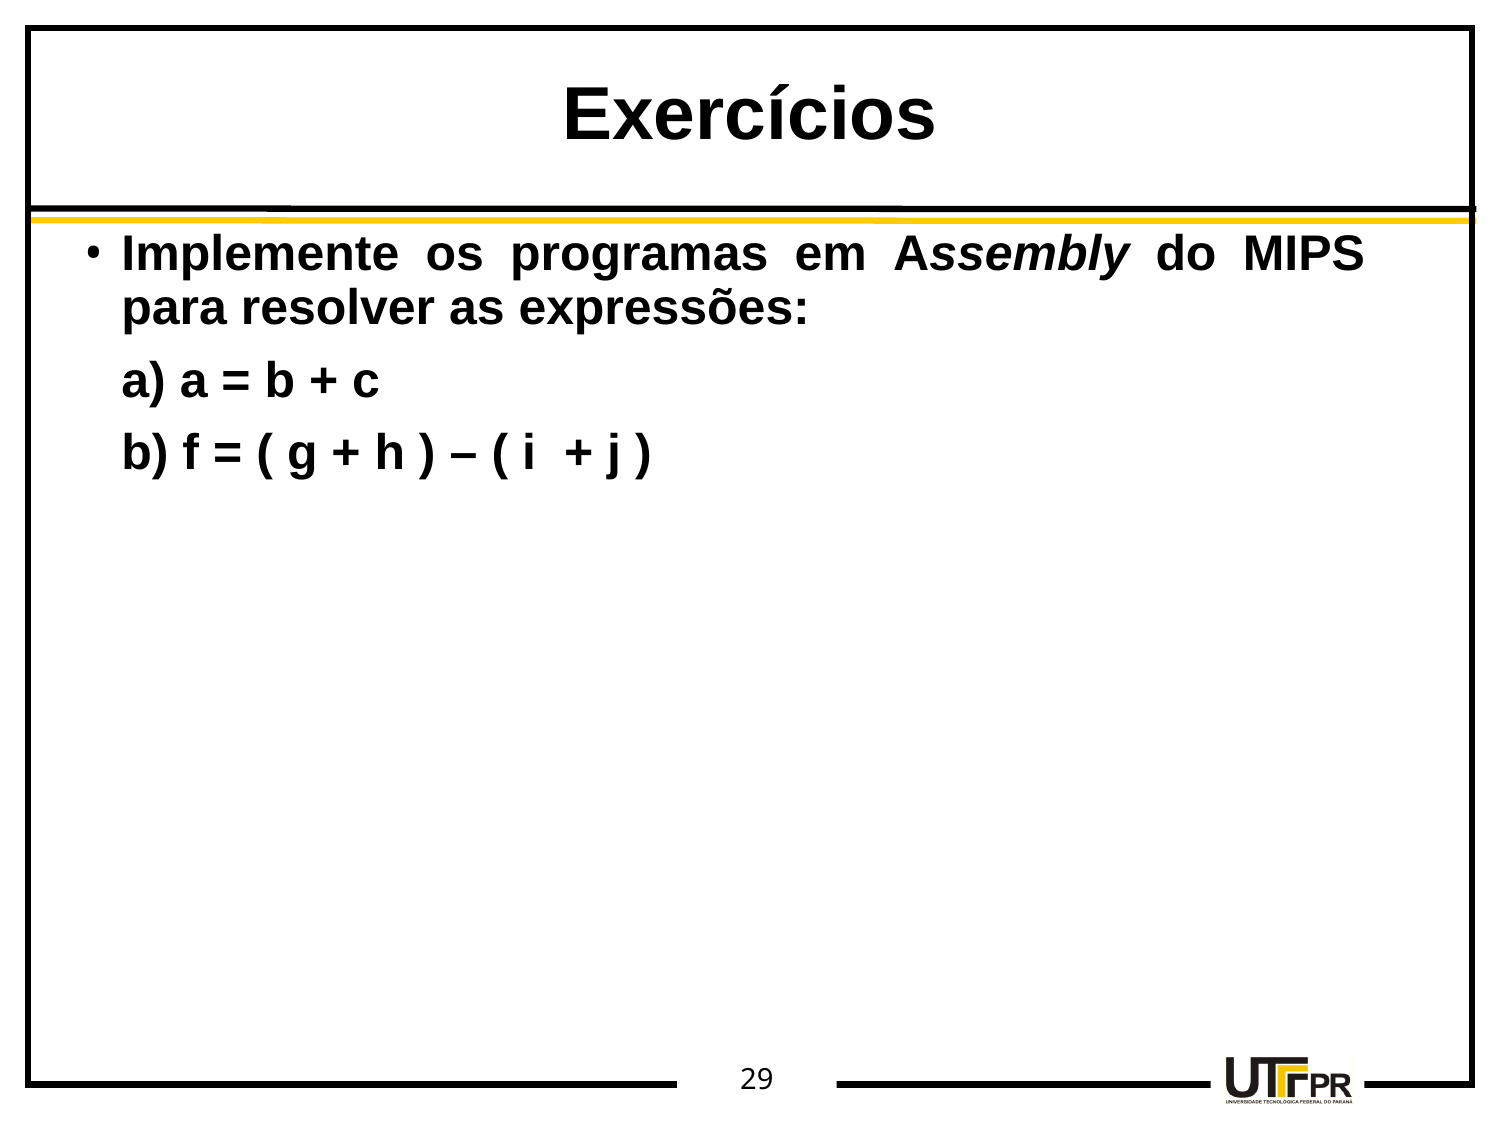

#
Exercícios
Implemente os programas em Assembly do MIPS para resolver as expressões:
 a = b + c
 f = ( g + h ) – ( i + j )